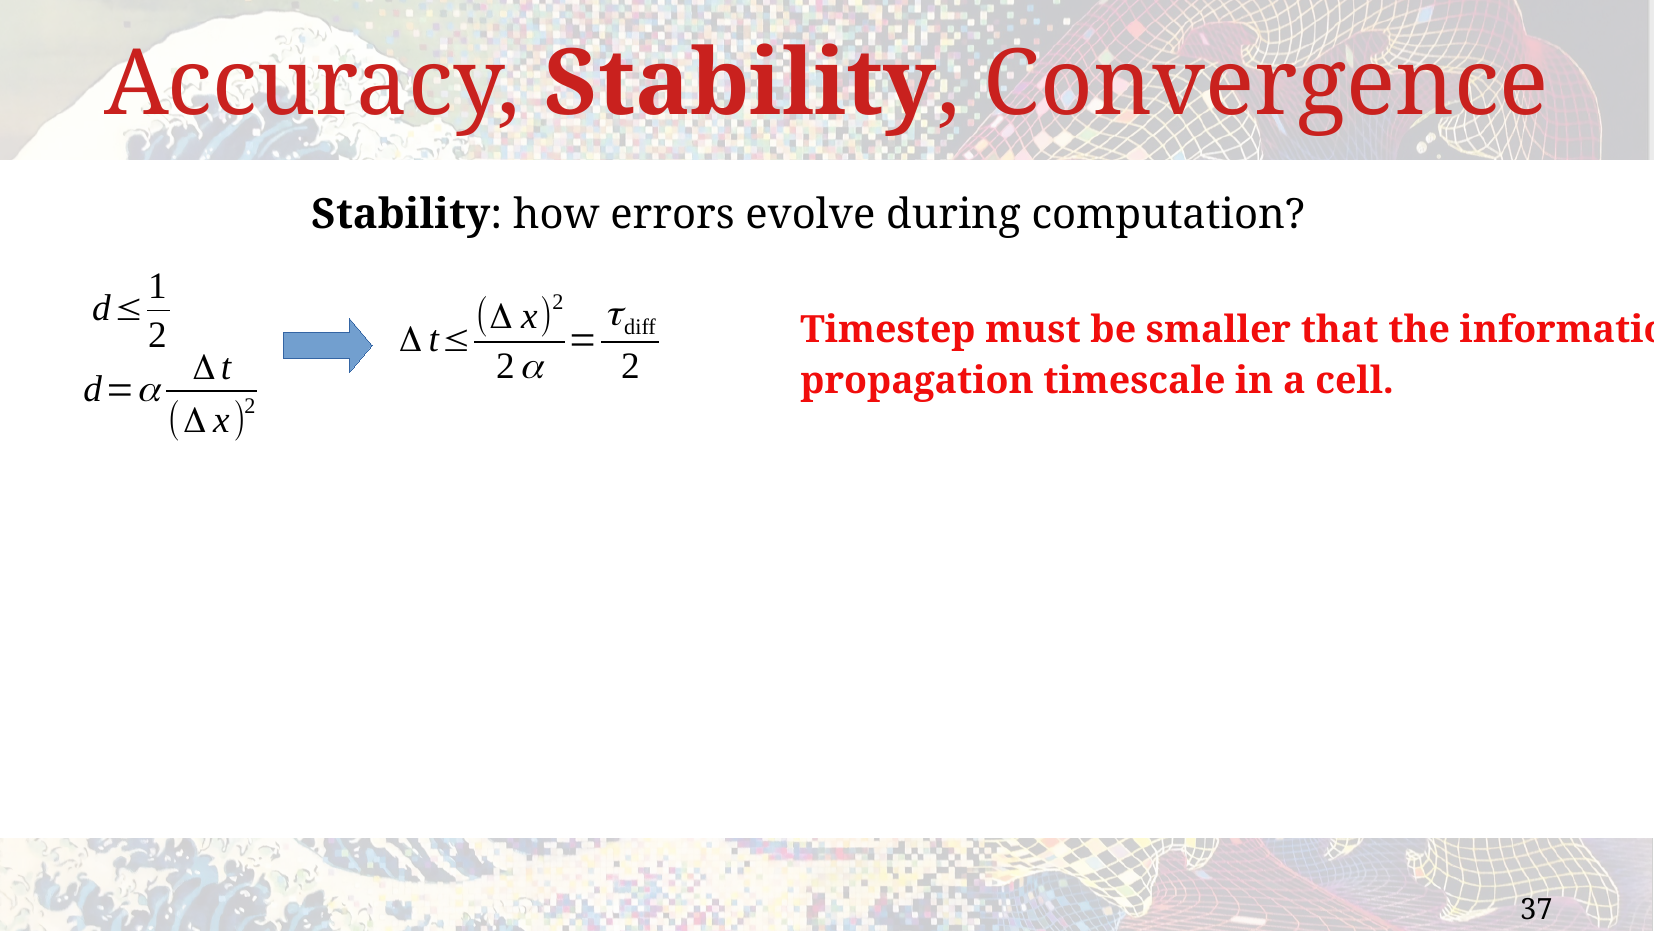

# Accuracy, Stability, Convergence
Stability: how errors evolve during computation?
Timestep must be smaller that the information
propagation timescale in a cell.